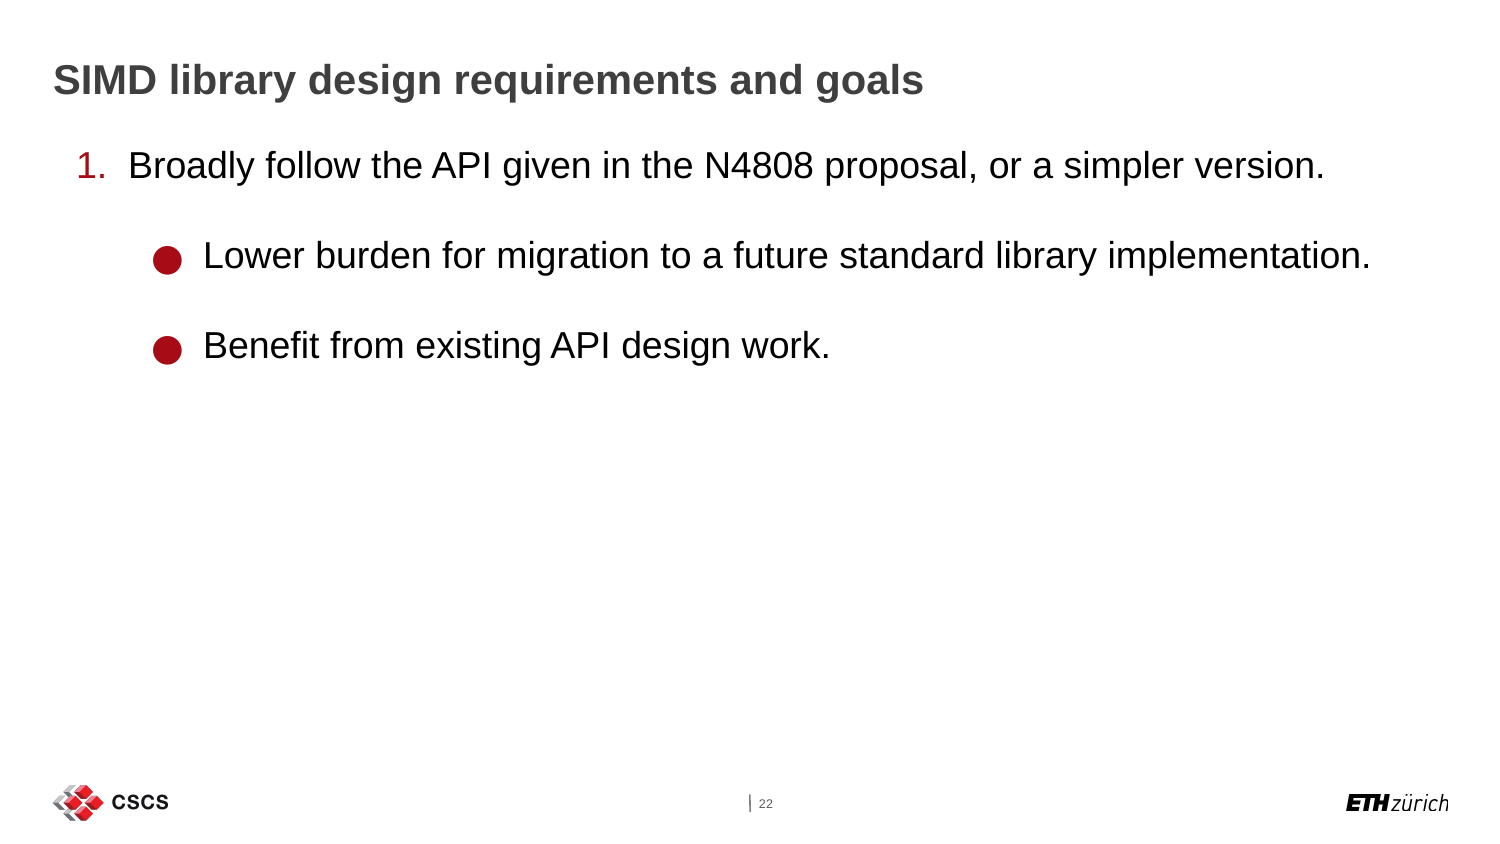

# SIMD library design requirements and goals
Broadly follow the API given in the N4808 proposal, or a simpler version.
Lower burden for migration to a future standard library implementation.
Benefit from existing API design work.